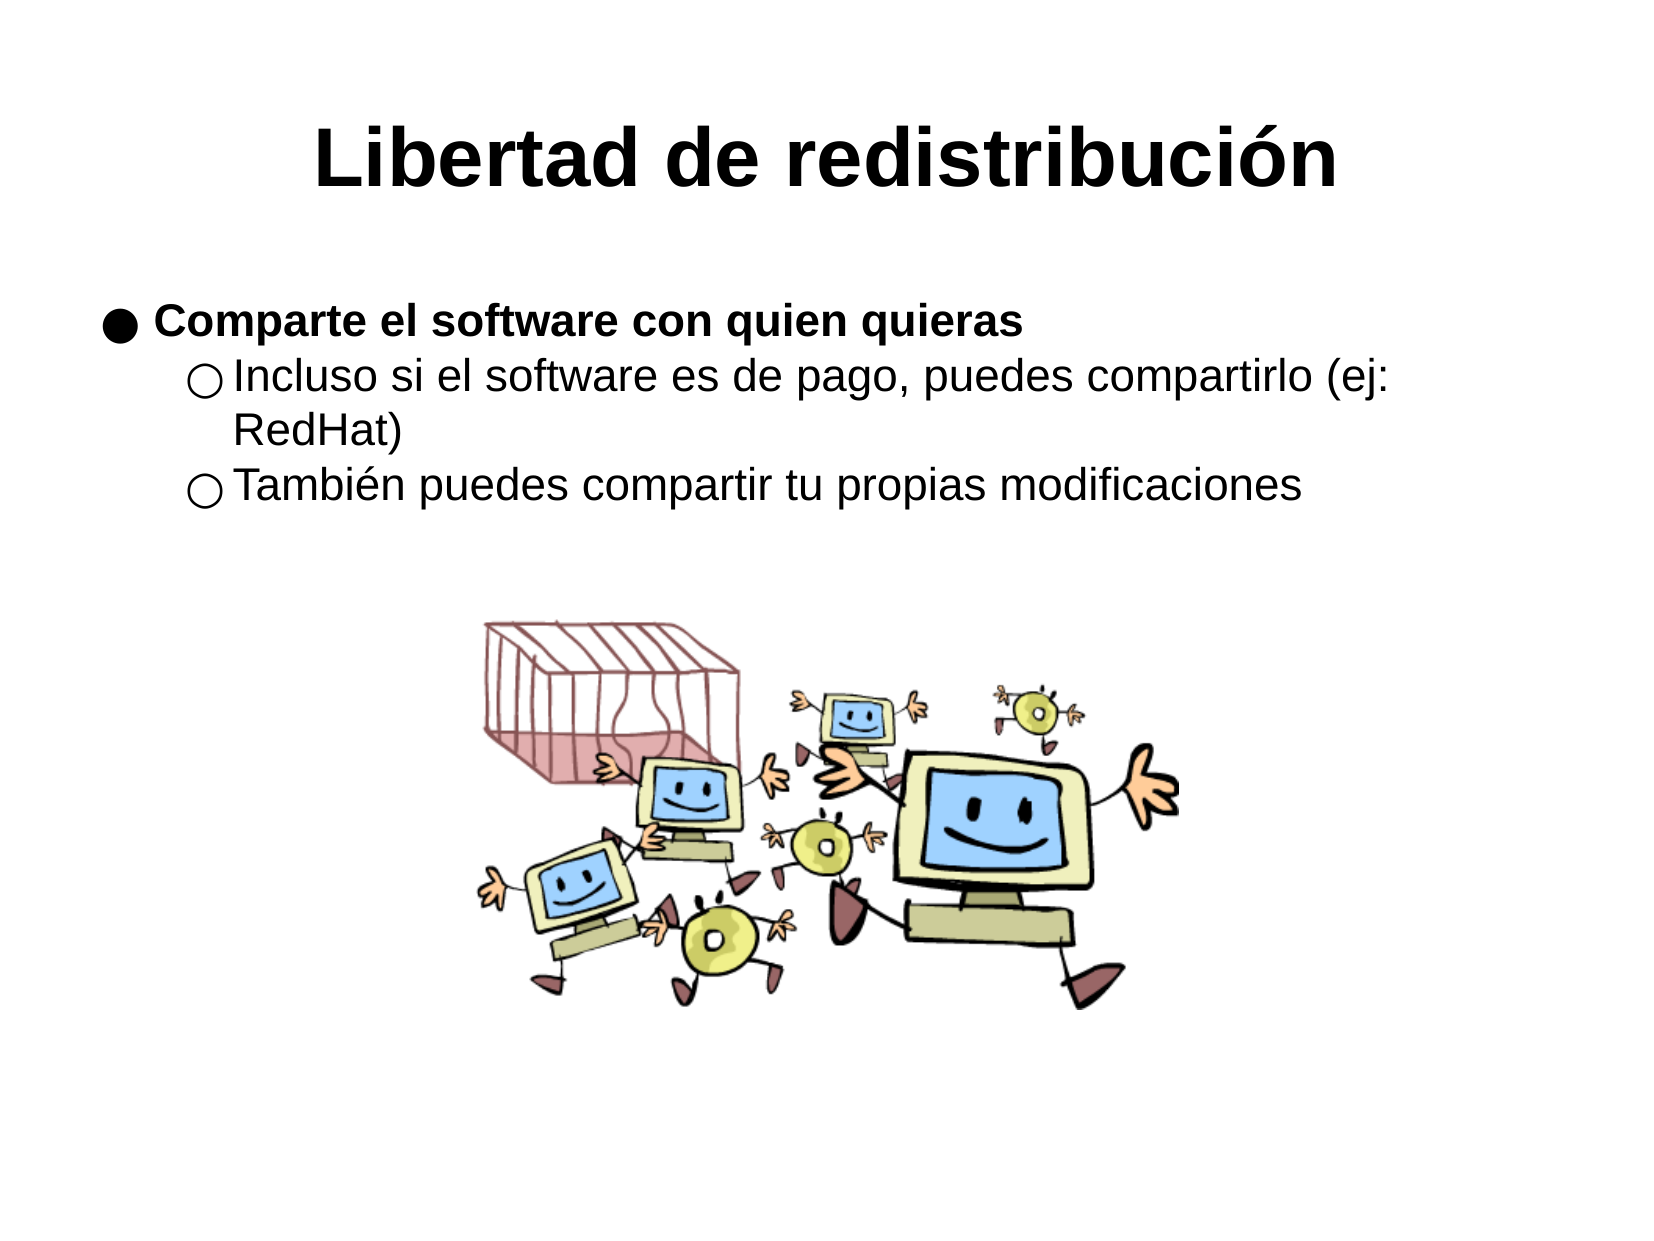

Libertad de redistribución
Comparte el software con quien quieras
Incluso si el software es de pago, puedes compartirlo (ej: RedHat)
También puedes compartir tu propias modificaciones